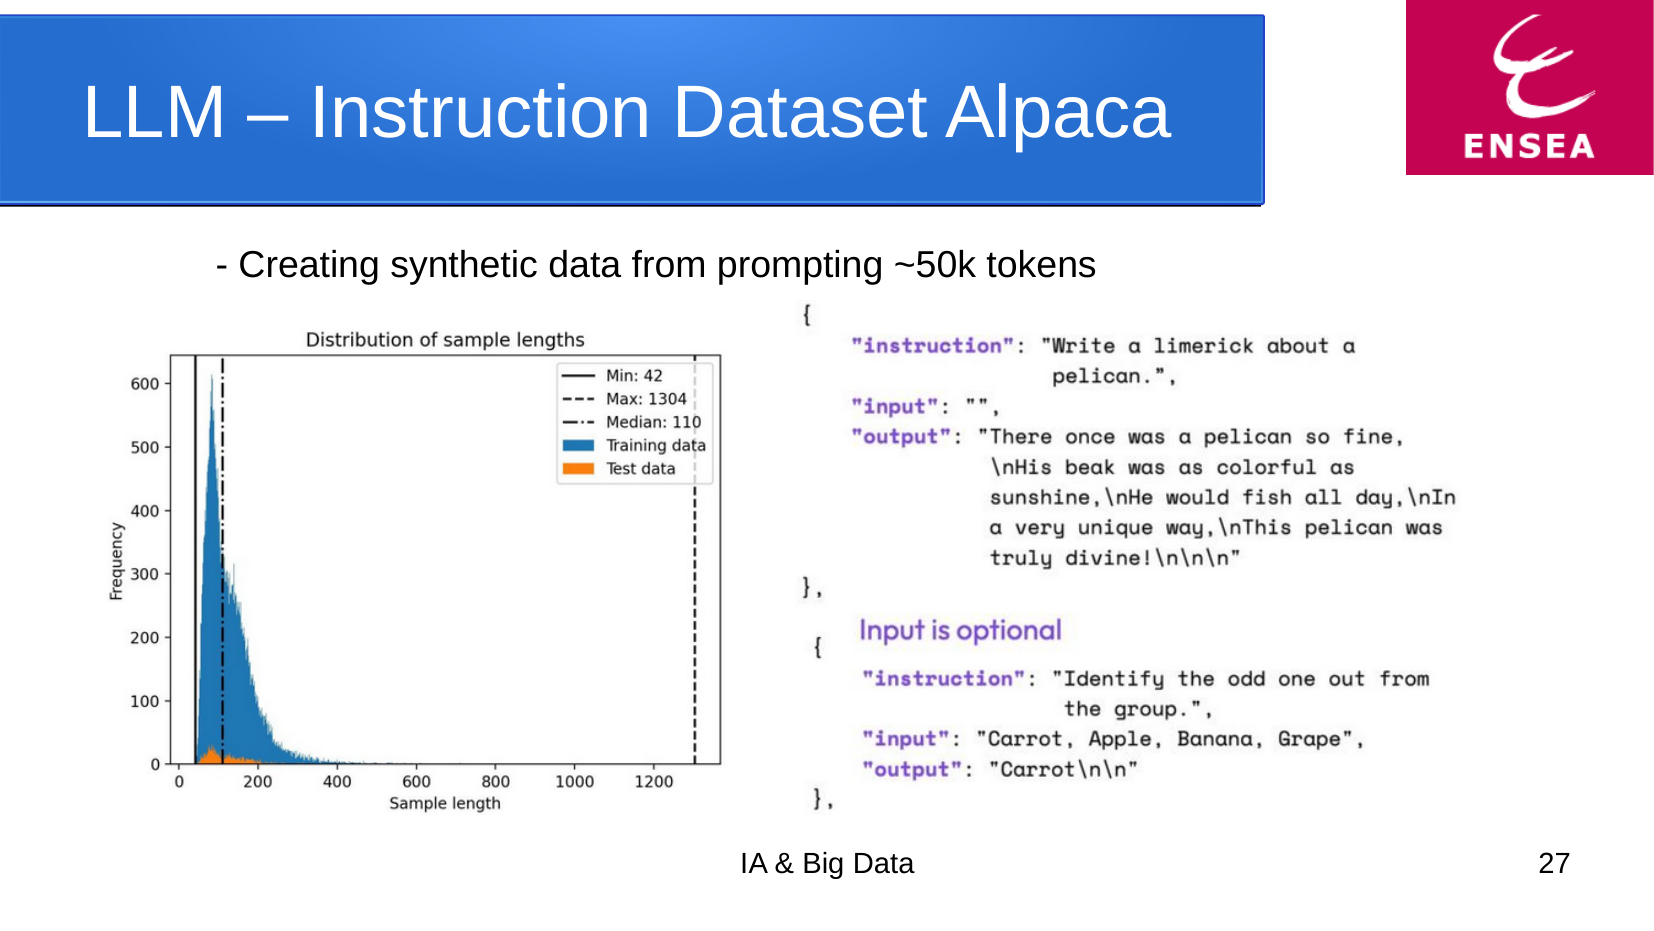

# LLM – Instruction Dataset Alpaca
- Creating synthetic data from prompting ~50k tokens
IA & Big Data
27